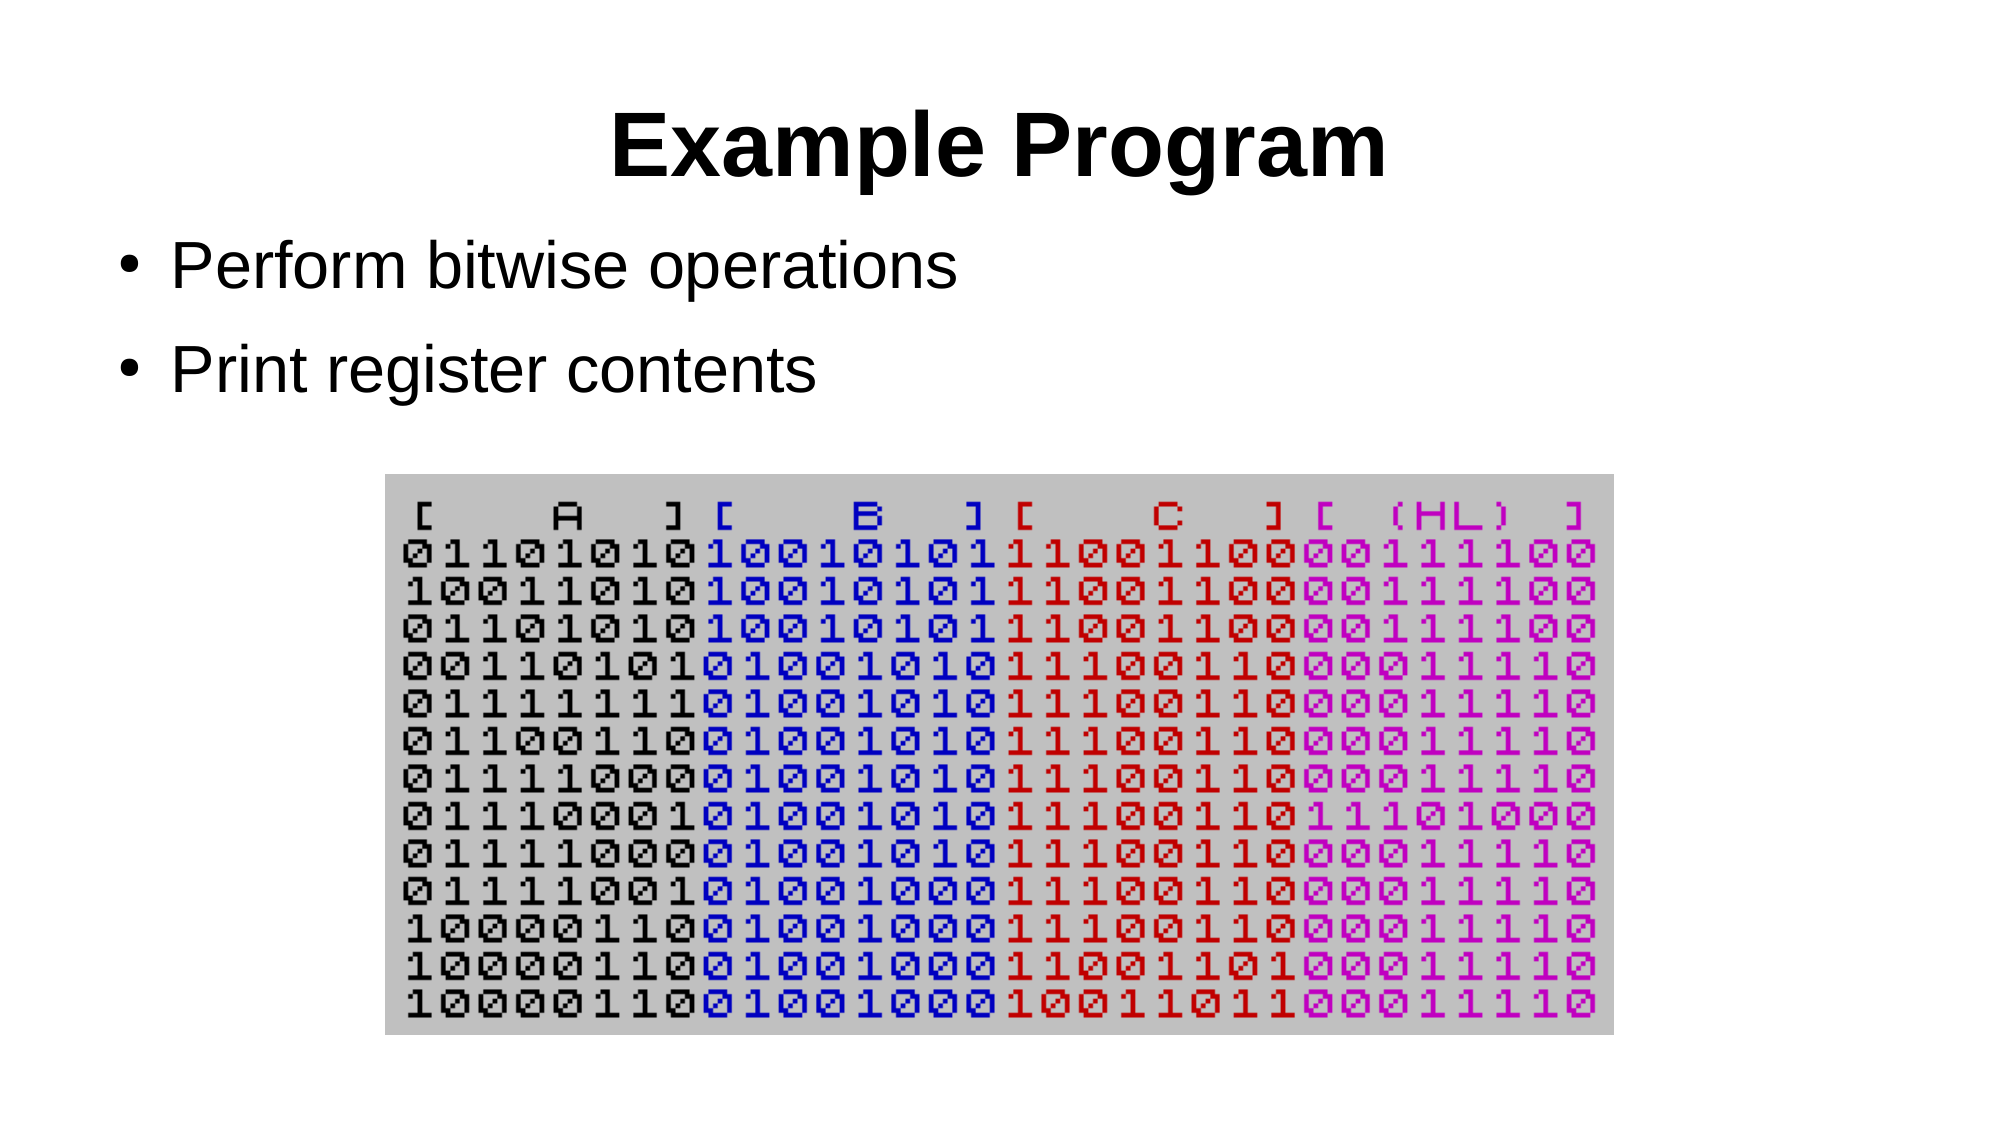

# Example Program
Perform bitwise operations
Print register contents